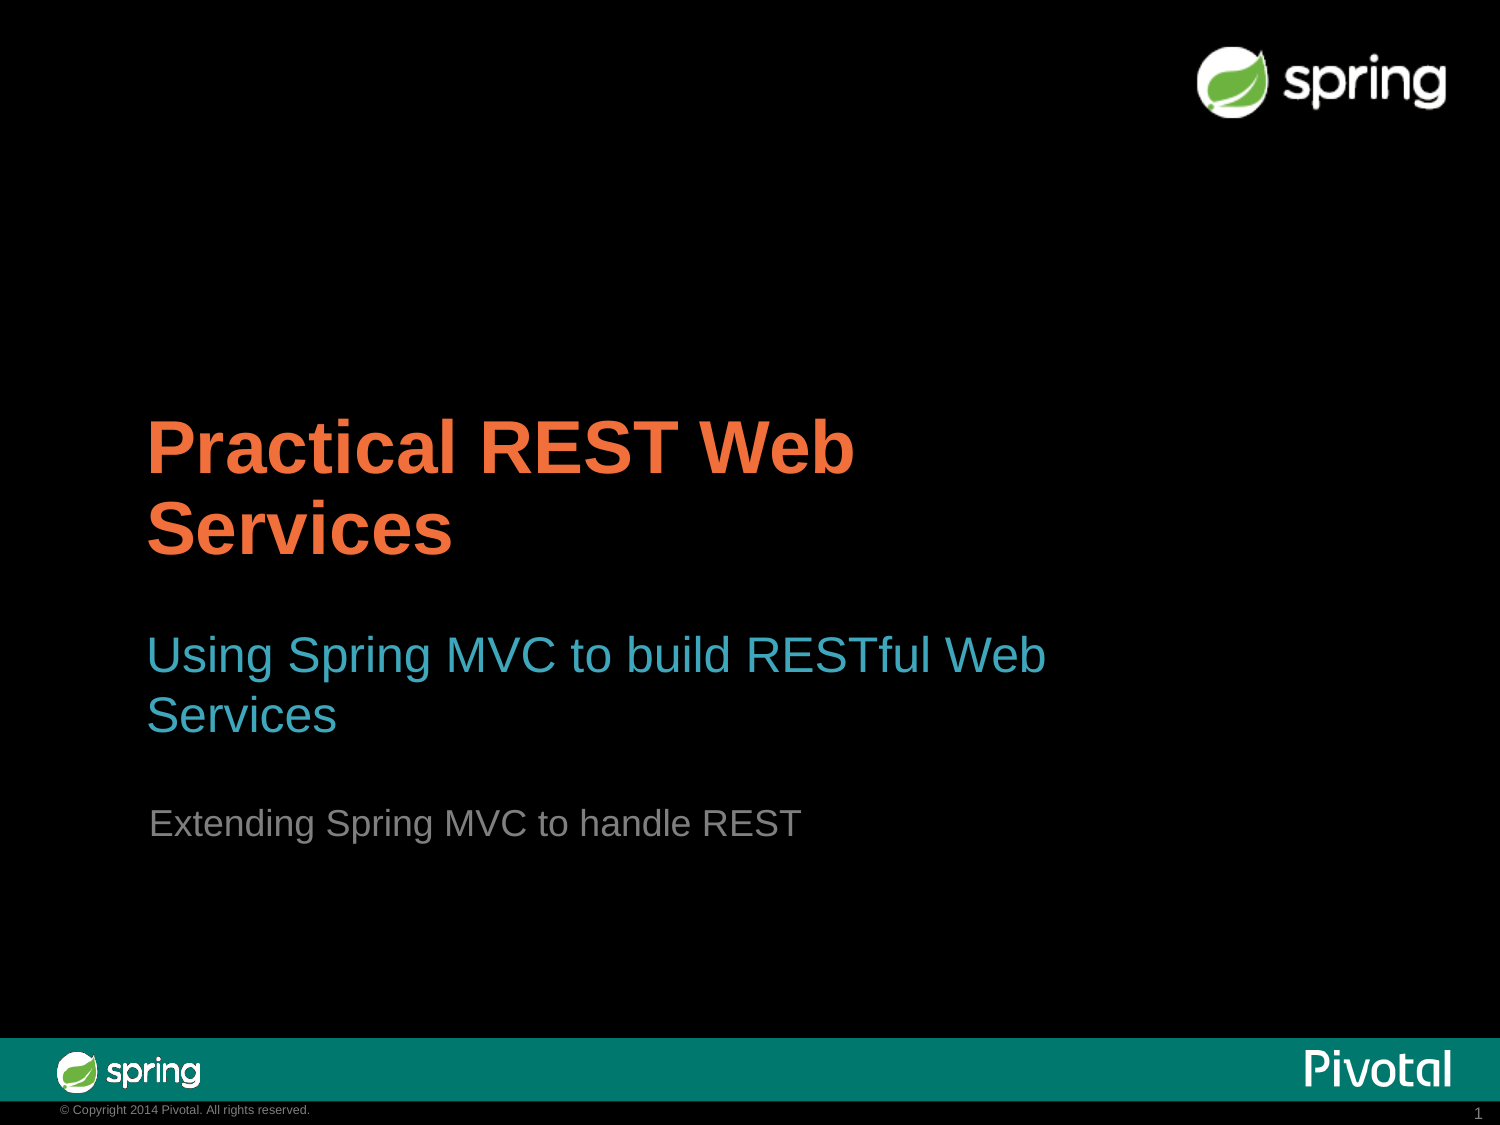

# Practical REST Web Services
Using Spring MVC to build RESTful Web Services
Extending Spring MVC to handle REST